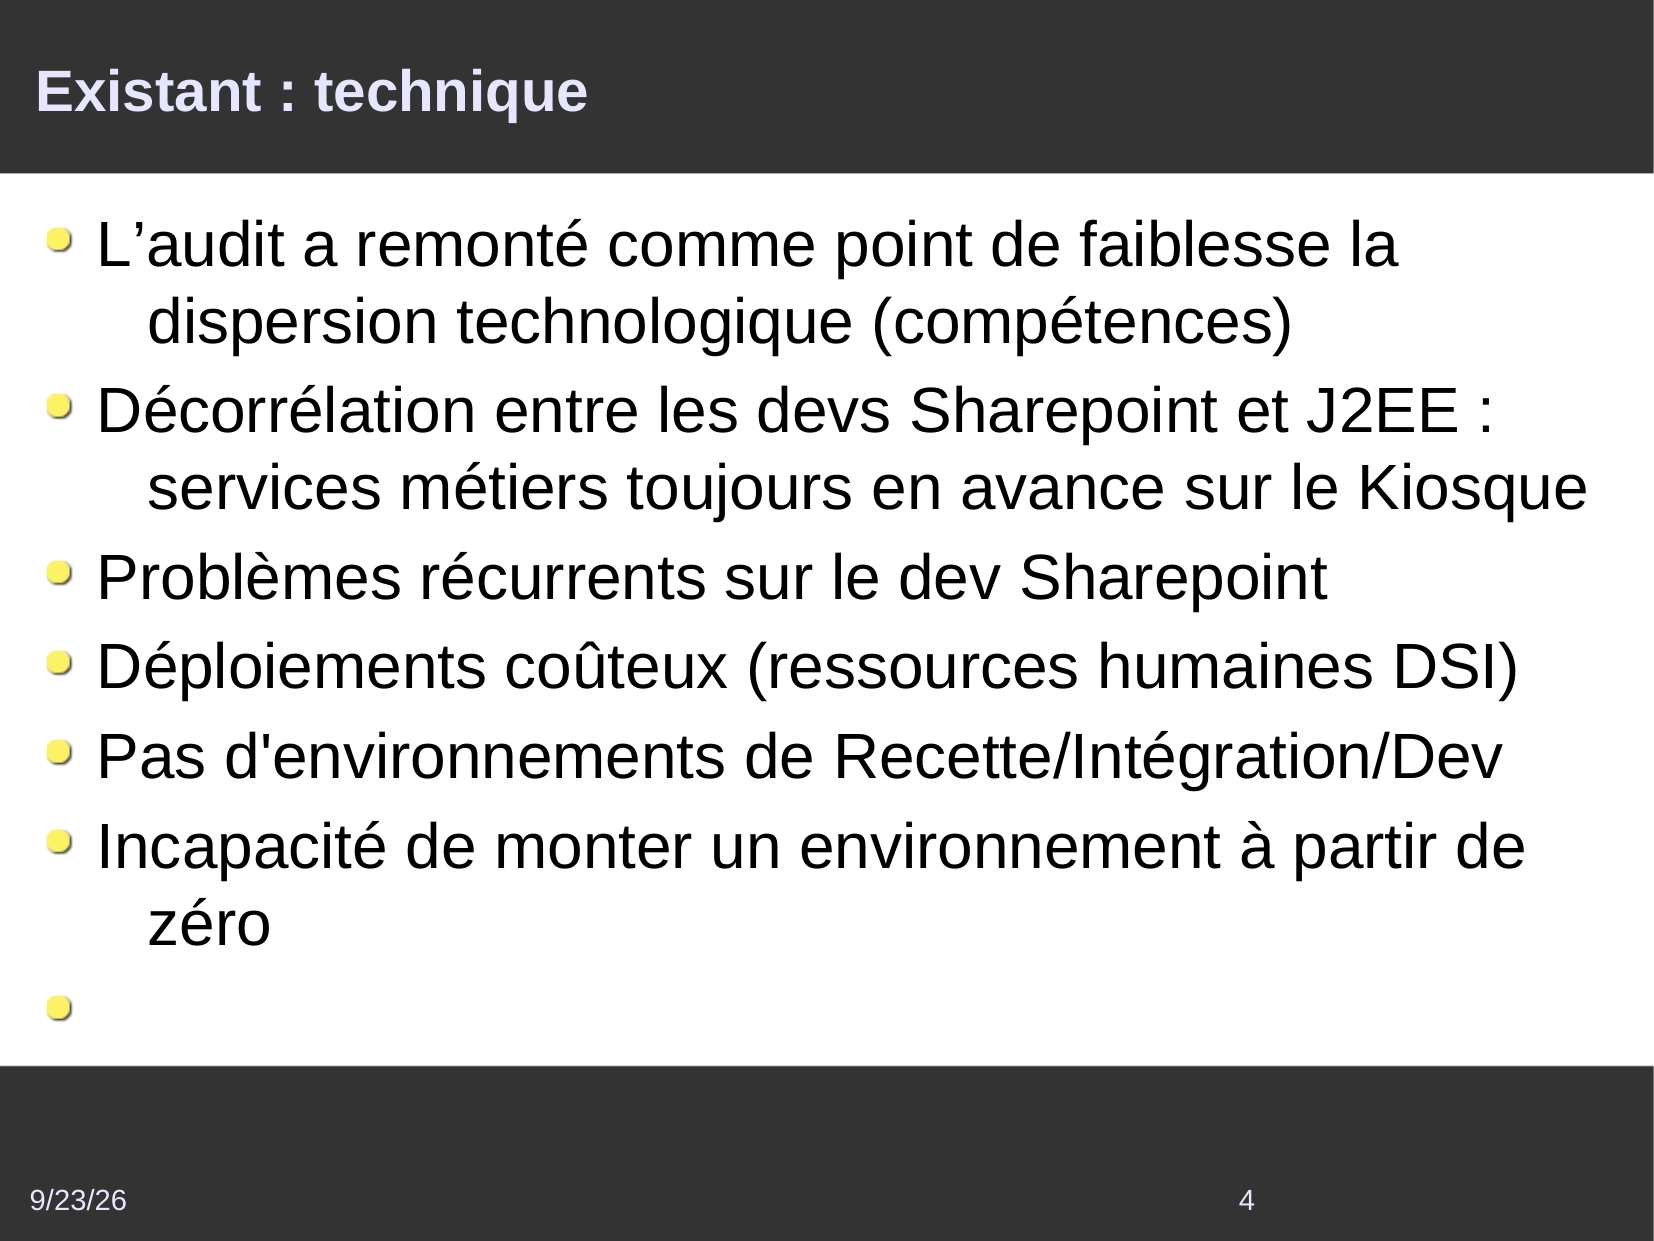

# Existant : technique
L’audit a remonté comme point de faiblesse la dispersion technologique (compétences)
Décorrélation entre les devs Sharepoint et J2EE : services métiers toujours en avance sur le Kiosque
Problèmes récurrents sur le dev Sharepoint
Déploiements coûteux (ressources humaines DSI)
Pas d'environnements de Recette/Intégration/Dev
Incapacité de monter un environnement à partir de zéro
3